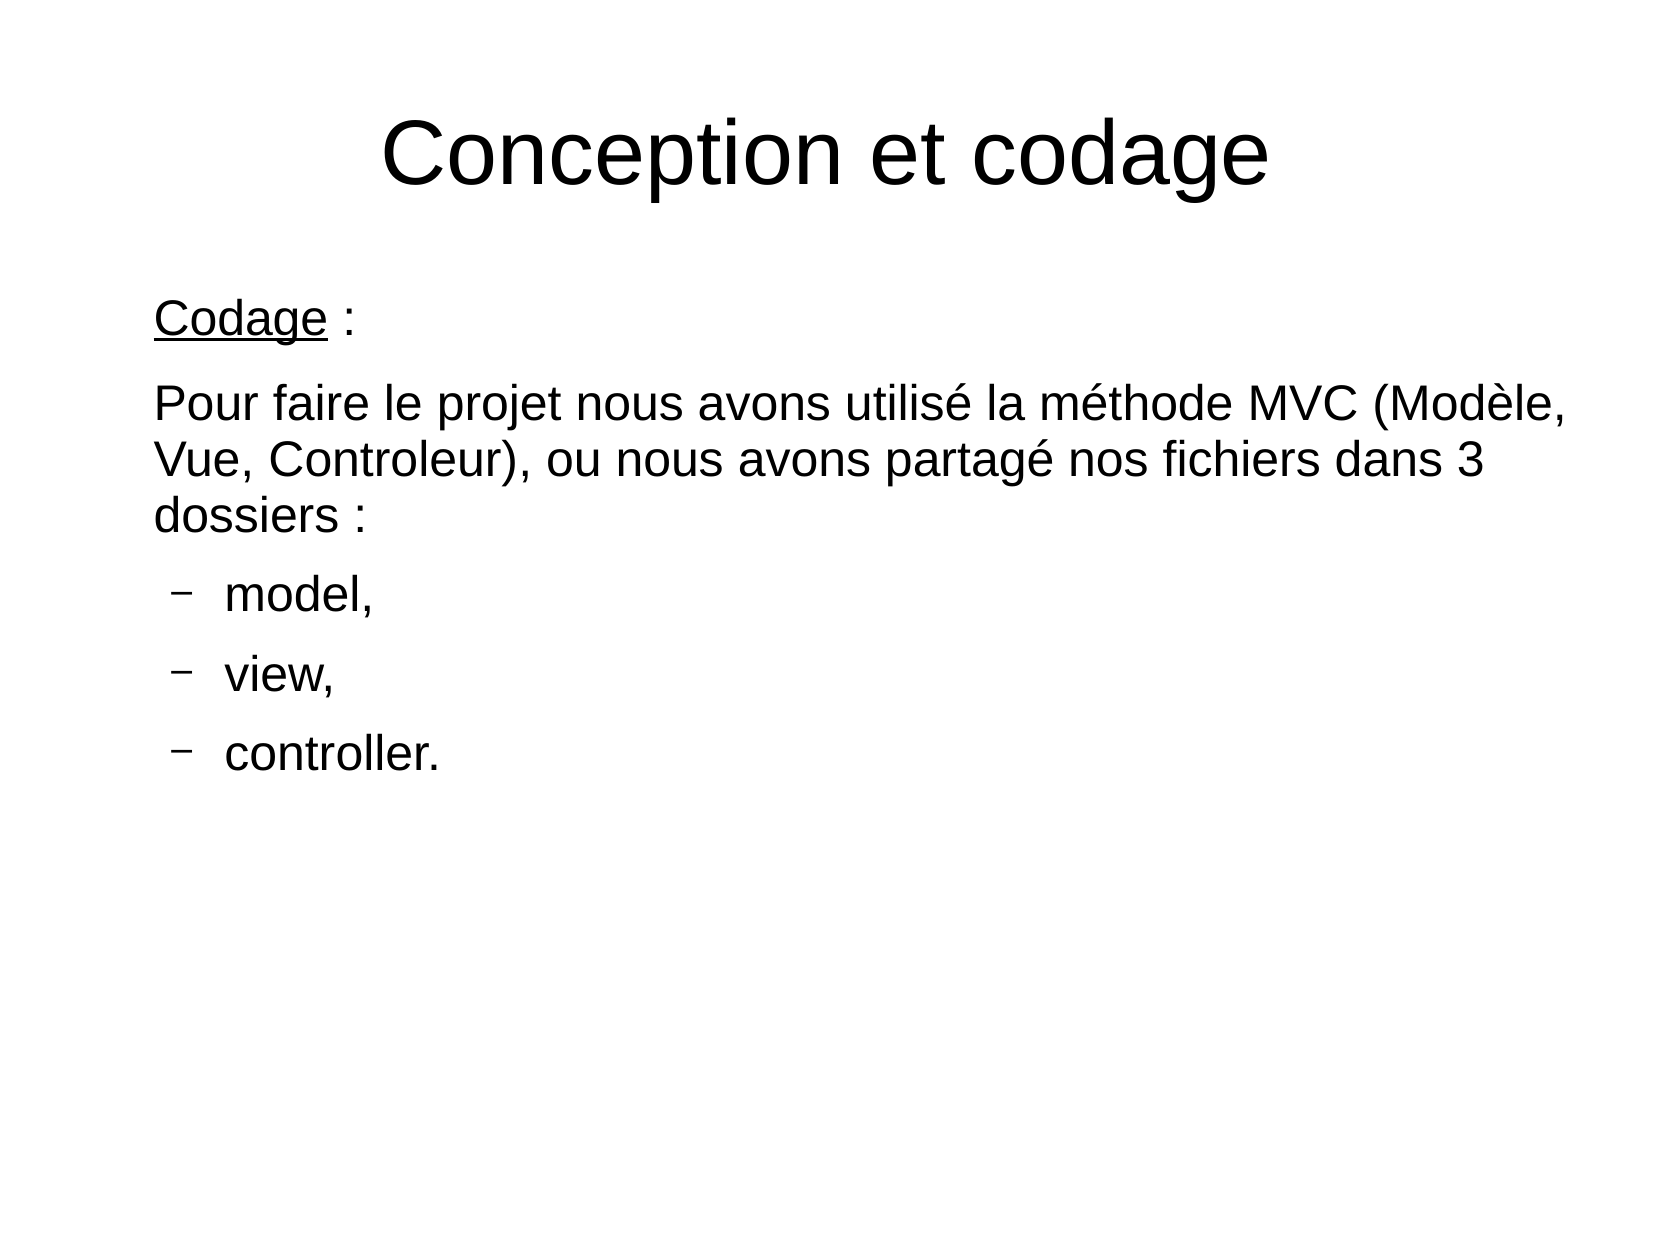

# Conception et codage
Codage :
Pour faire le projet nous avons utilisé la méthode MVC (Modèle, Vue, Controleur), ou nous avons partagé nos fichiers dans 3 dossiers :
model,
view,
controller.